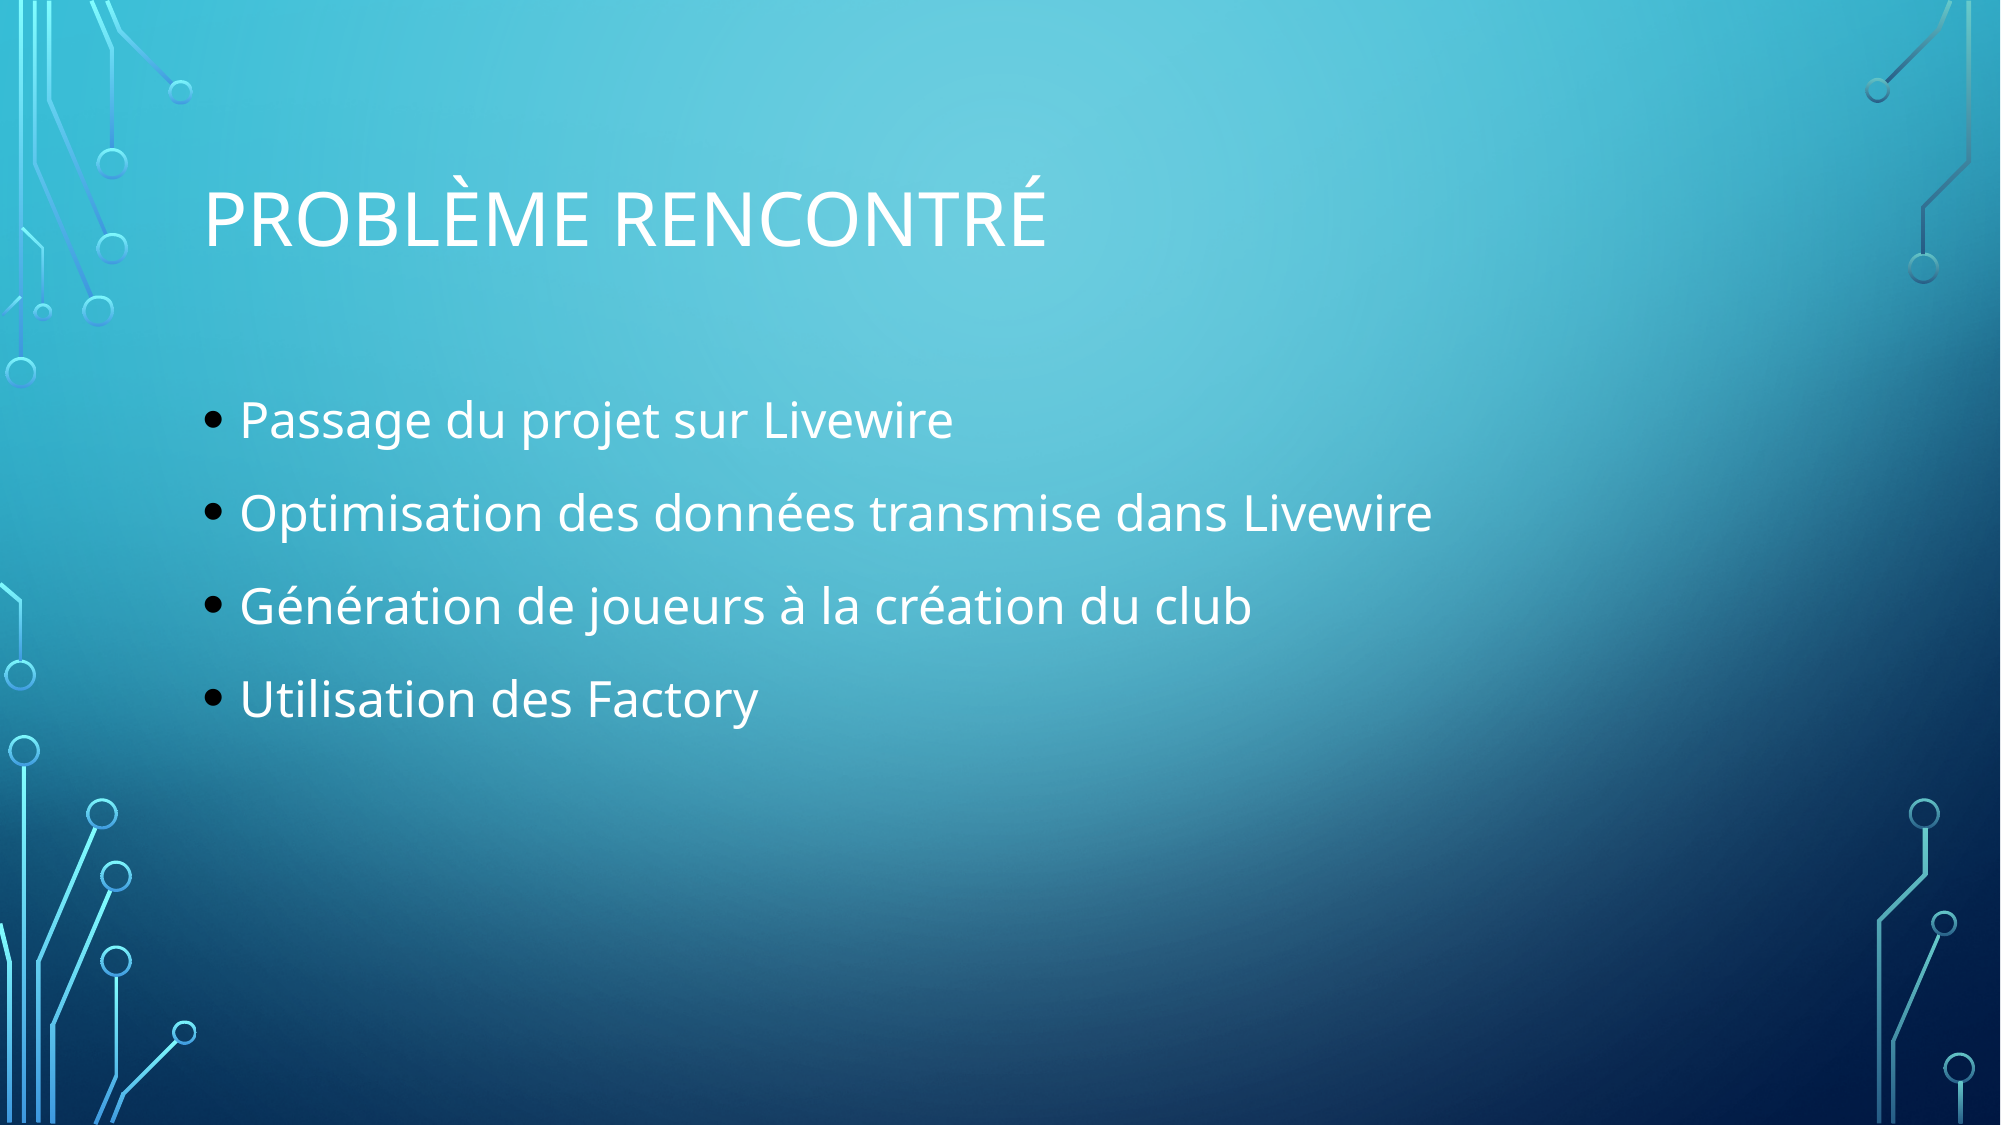

# Problème rencontré
Passage du projet sur Livewire
Optimisation des données transmise dans Livewire
Génération de joueurs à la création du club
Utilisation des Factory